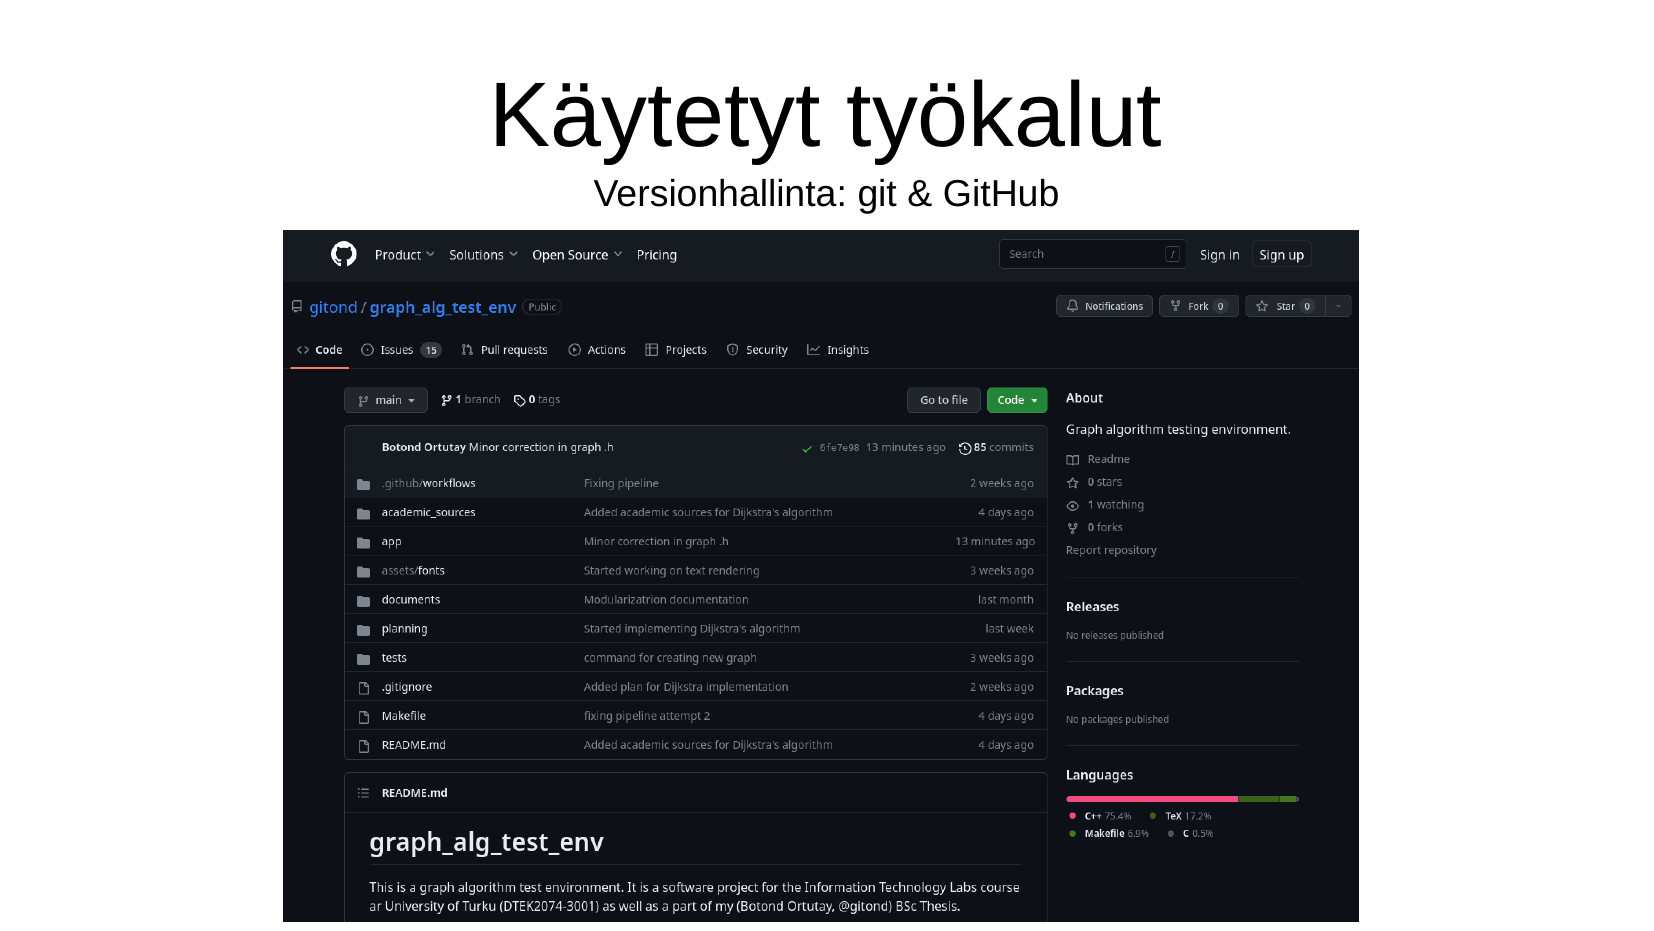

# Käytetyt työkalut
Versionhallinta: git & GitHub